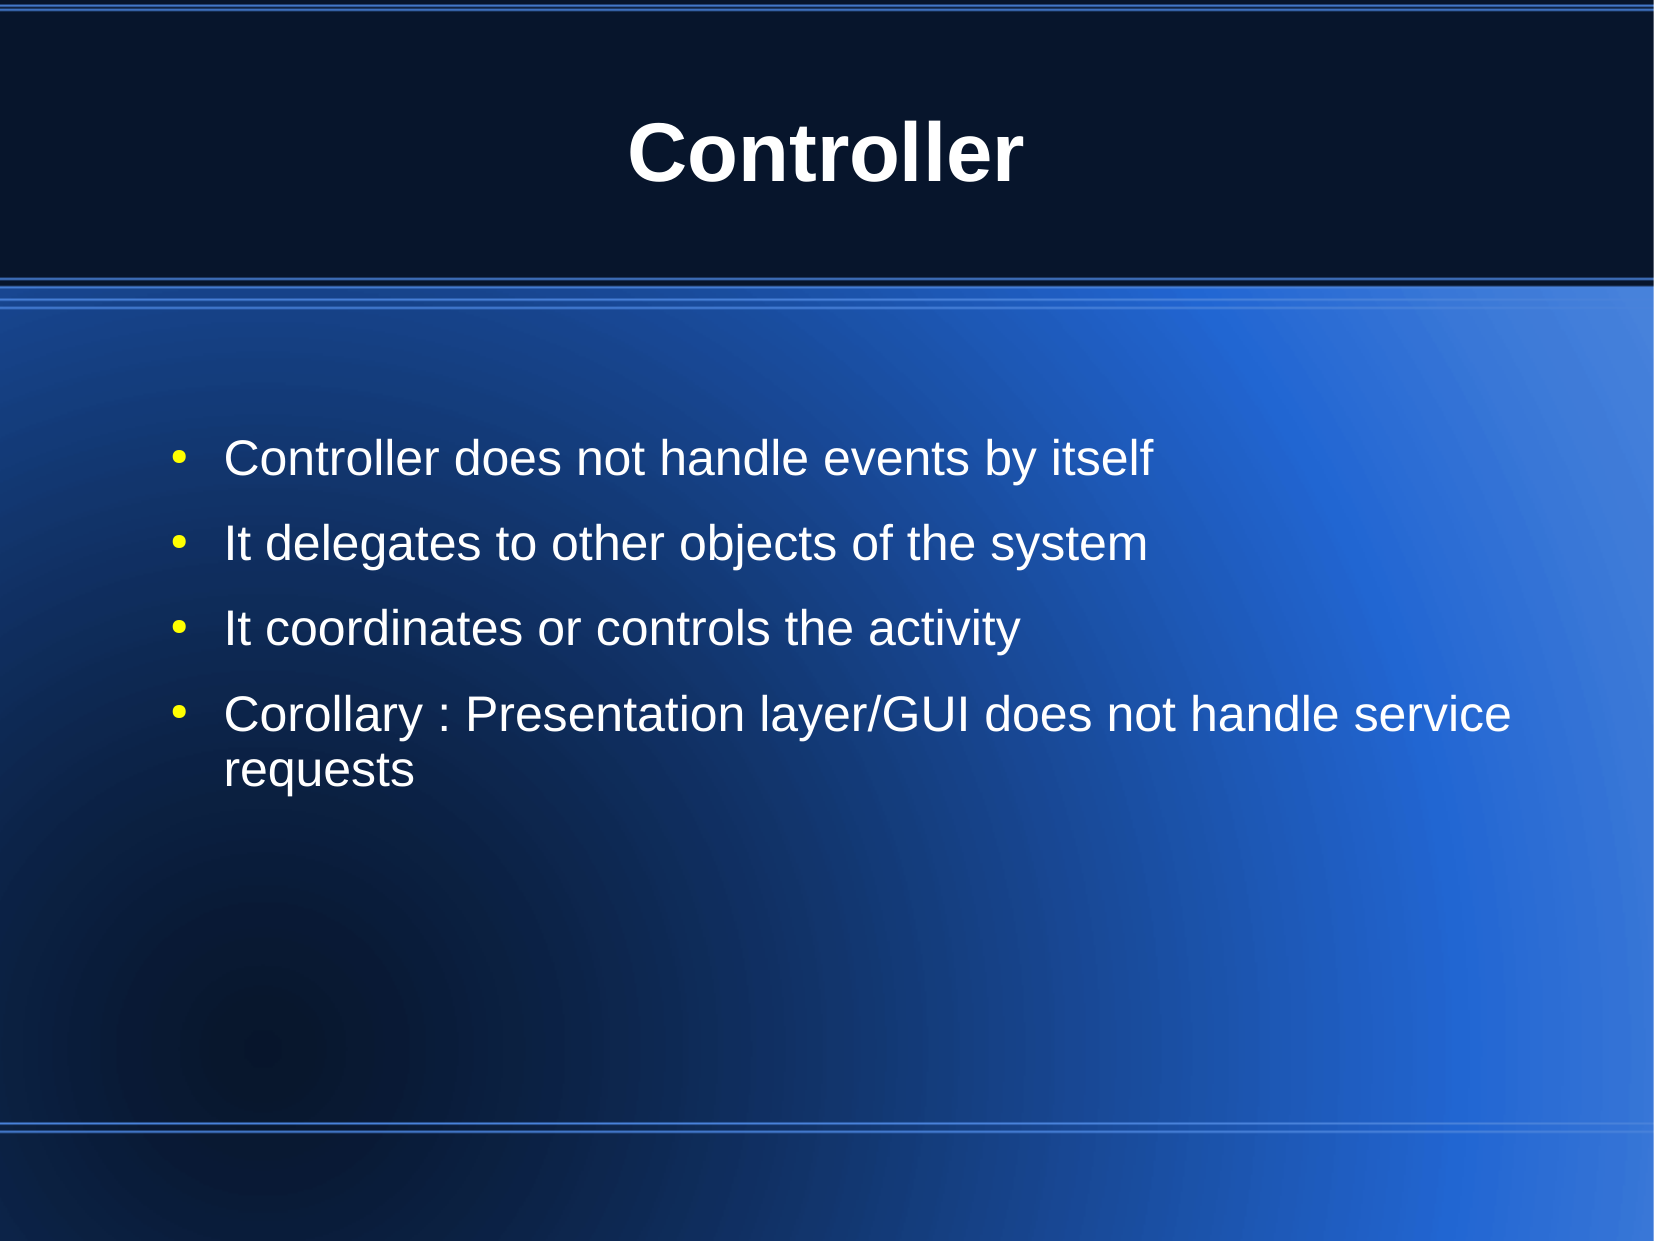

# Controller
Controller does not handle events by itself
It delegates to other objects of the system
It coordinates or controls the activity
Corollary : Presentation layer/GUI does not handle service requests